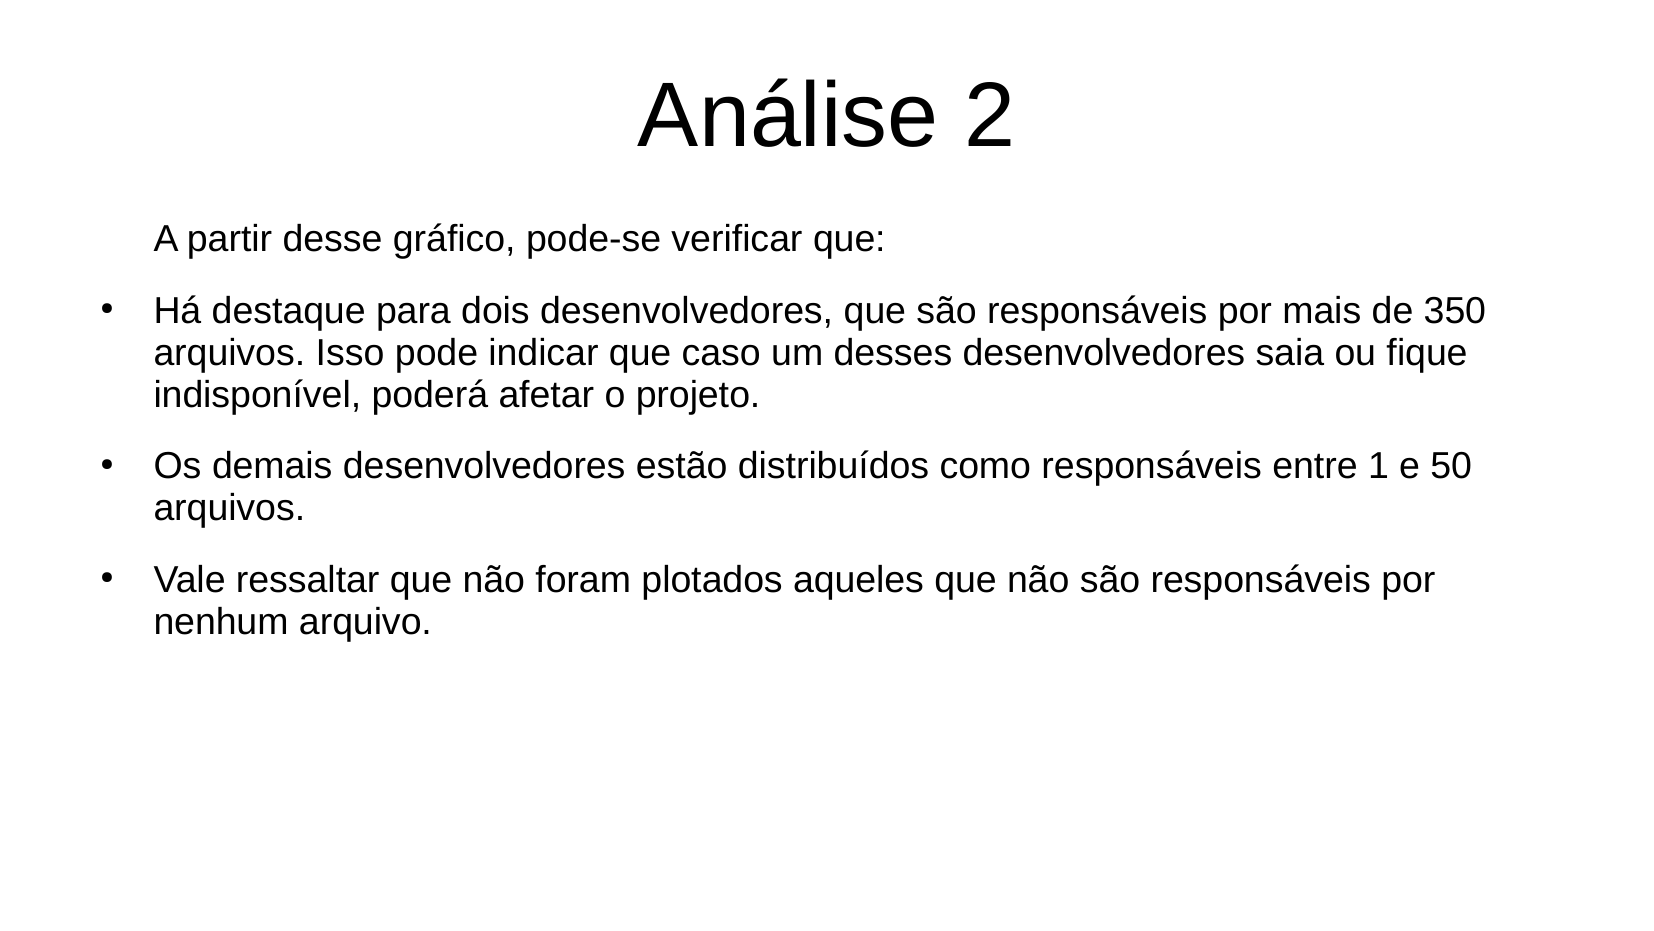

# Análise 2
A partir desse gráfico, pode-se verificar que:
Há destaque para dois desenvolvedores, que são responsáveis por mais de 350 arquivos. Isso pode indicar que caso um desses desenvolvedores saia ou fique indisponível, poderá afetar o projeto.
Os demais desenvolvedores estão distribuídos como responsáveis entre 1 e 50 arquivos.
Vale ressaltar que não foram plotados aqueles que não são responsáveis por nenhum arquivo.